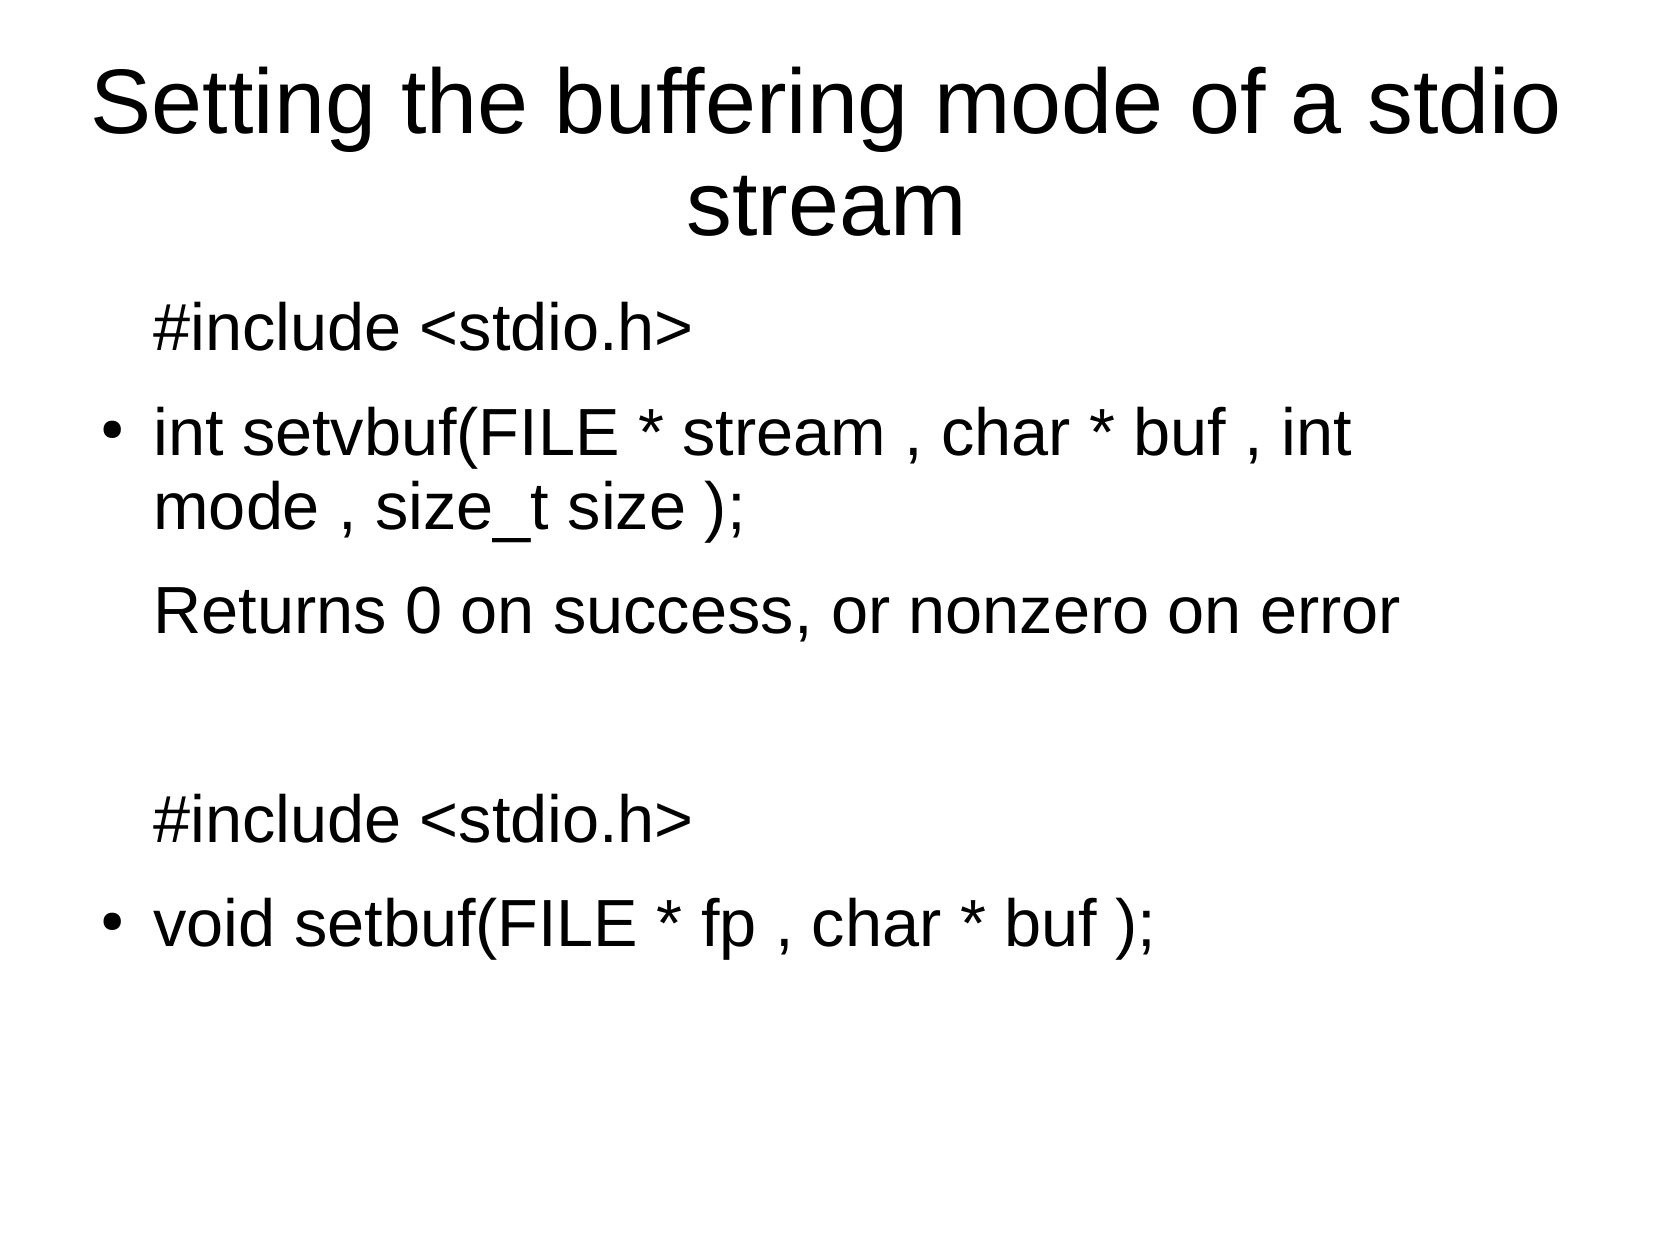

# Setting the buffering mode of a stdio stream
#include <stdio.h>
int setvbuf(FILE * stream , char * buf , int mode , size_t size );
Returns 0 on success, or nonzero on error
#include <stdio.h>
void setbuf(FILE * fp , char * buf );